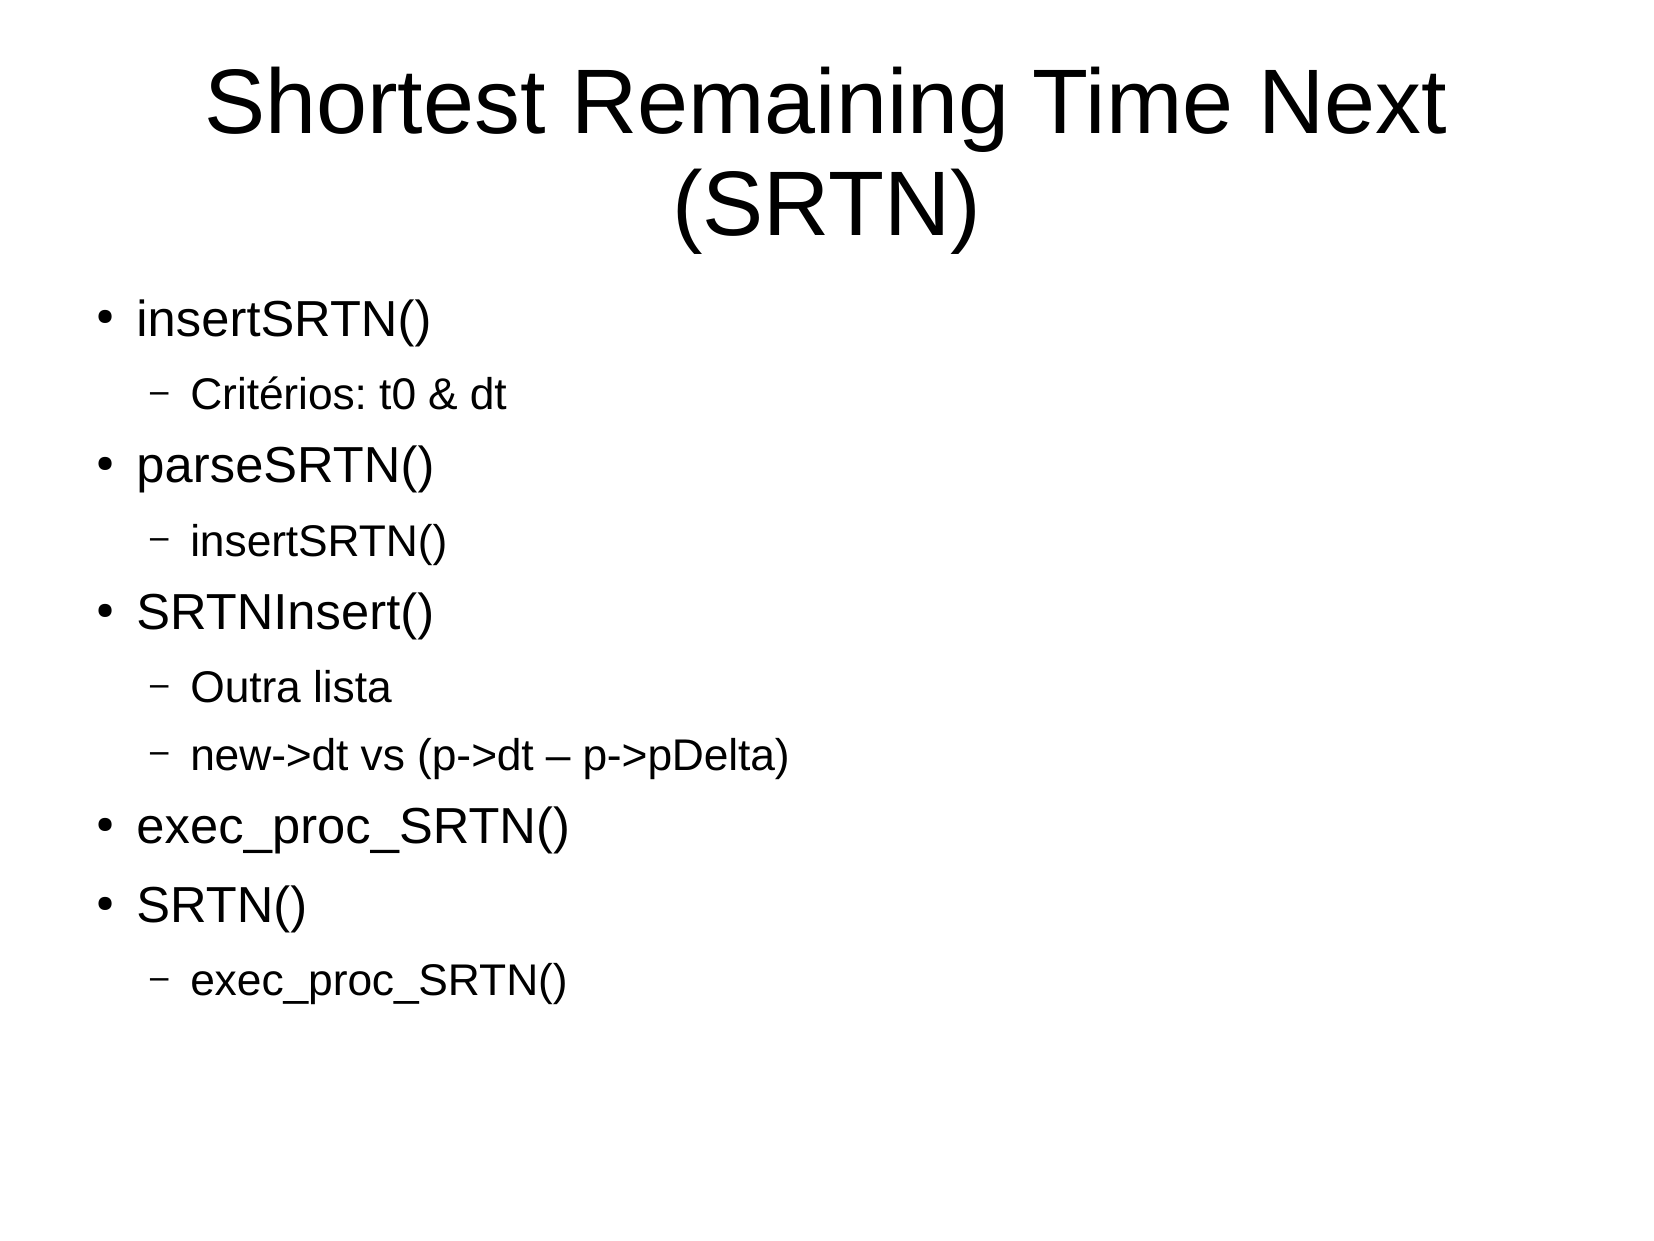

# Shortest Remaining Time Next (SRTN)
insertSRTN()
Critérios: t0 & dt
parseSRTN()
insertSRTN()
SRTNInsert()
Outra lista
new->dt vs (p->dt – p->pDelta)
exec_proc_SRTN()
SRTN()
exec_proc_SRTN()